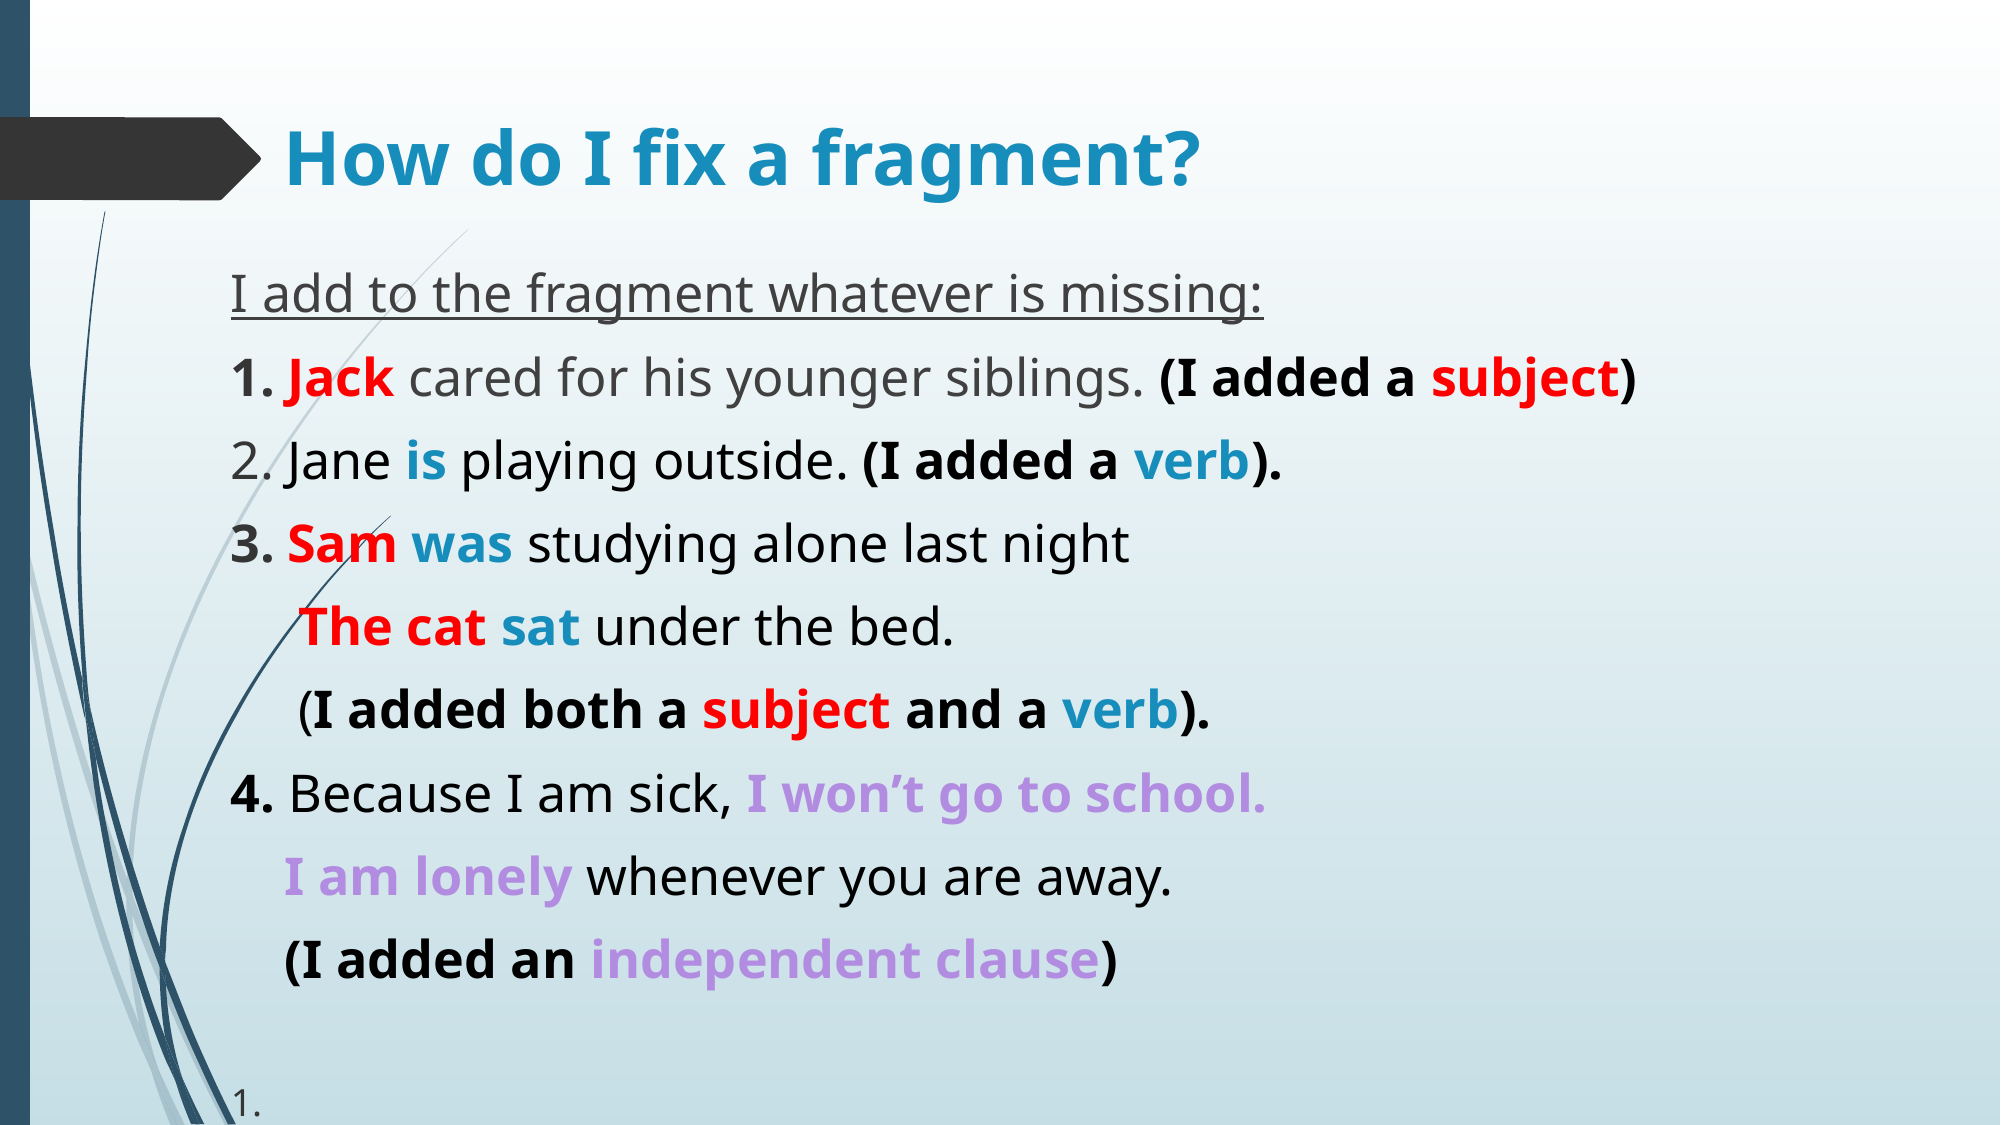

# How do I fix a fragment?
I add to the fragment whatever is missing:
Jack cared for his younger siblings. (I added a subject)
Jane is playing outside. (I added a verb).
Sam was studying alone last night
 The cat sat under the bed.
 (I added both a subject and a verb).
4. Because I am sick, I won’t go to school.
 I am lonely whenever you are away.
 (I added an independent clause)